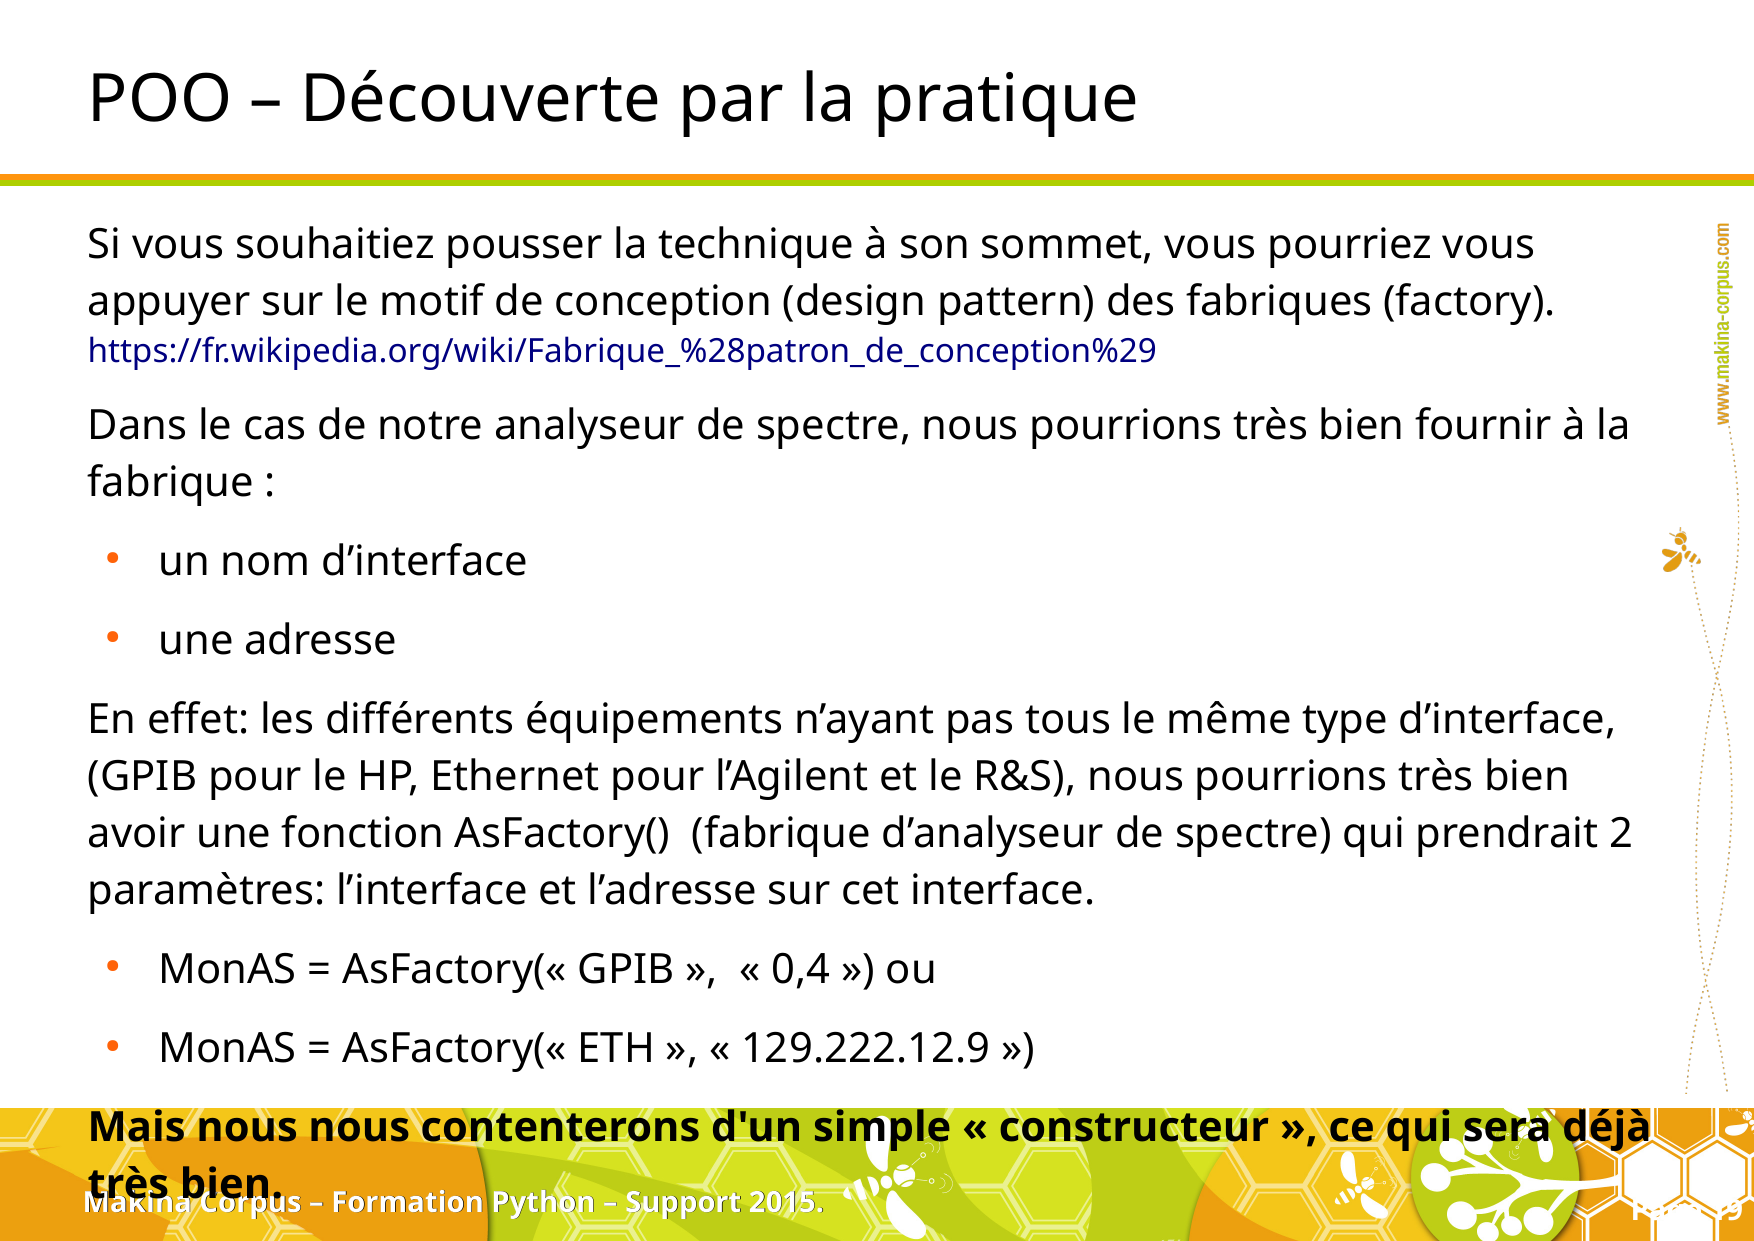

# POO – Découverte par la pratique
Si vous souhaitiez pousser la technique à son sommet, vous pourriez vous appuyer sur le motif de conception (design pattern) des fabriques (factory).
https://fr.wikipedia.org/wiki/Fabrique_%28patron_de_conception%29
Dans le cas de notre analyseur de spectre, nous pourrions très bien fournir à la fabrique :
un nom d’interface
une adresse
En effet: les différents équipements n’ayant pas tous le même type d’interface, (GPIB pour le HP, Ethernet pour l’Agilent et le R&S), nous pourrions très bien avoir une fonction AsFactory() (fabrique d’analyseur de spectre) qui prendrait 2 paramètres: l’interface et l’adresse sur cet interface.
MonAS = AsFactory(« GPIB »,  « 0,4 ») ou
MonAS = AsFactory(« ETH », « 129.222.12.9 »)
Mais nous nous contenterons d'un simple « constructeur », ce qui sera déjà très bien.
tesg
19